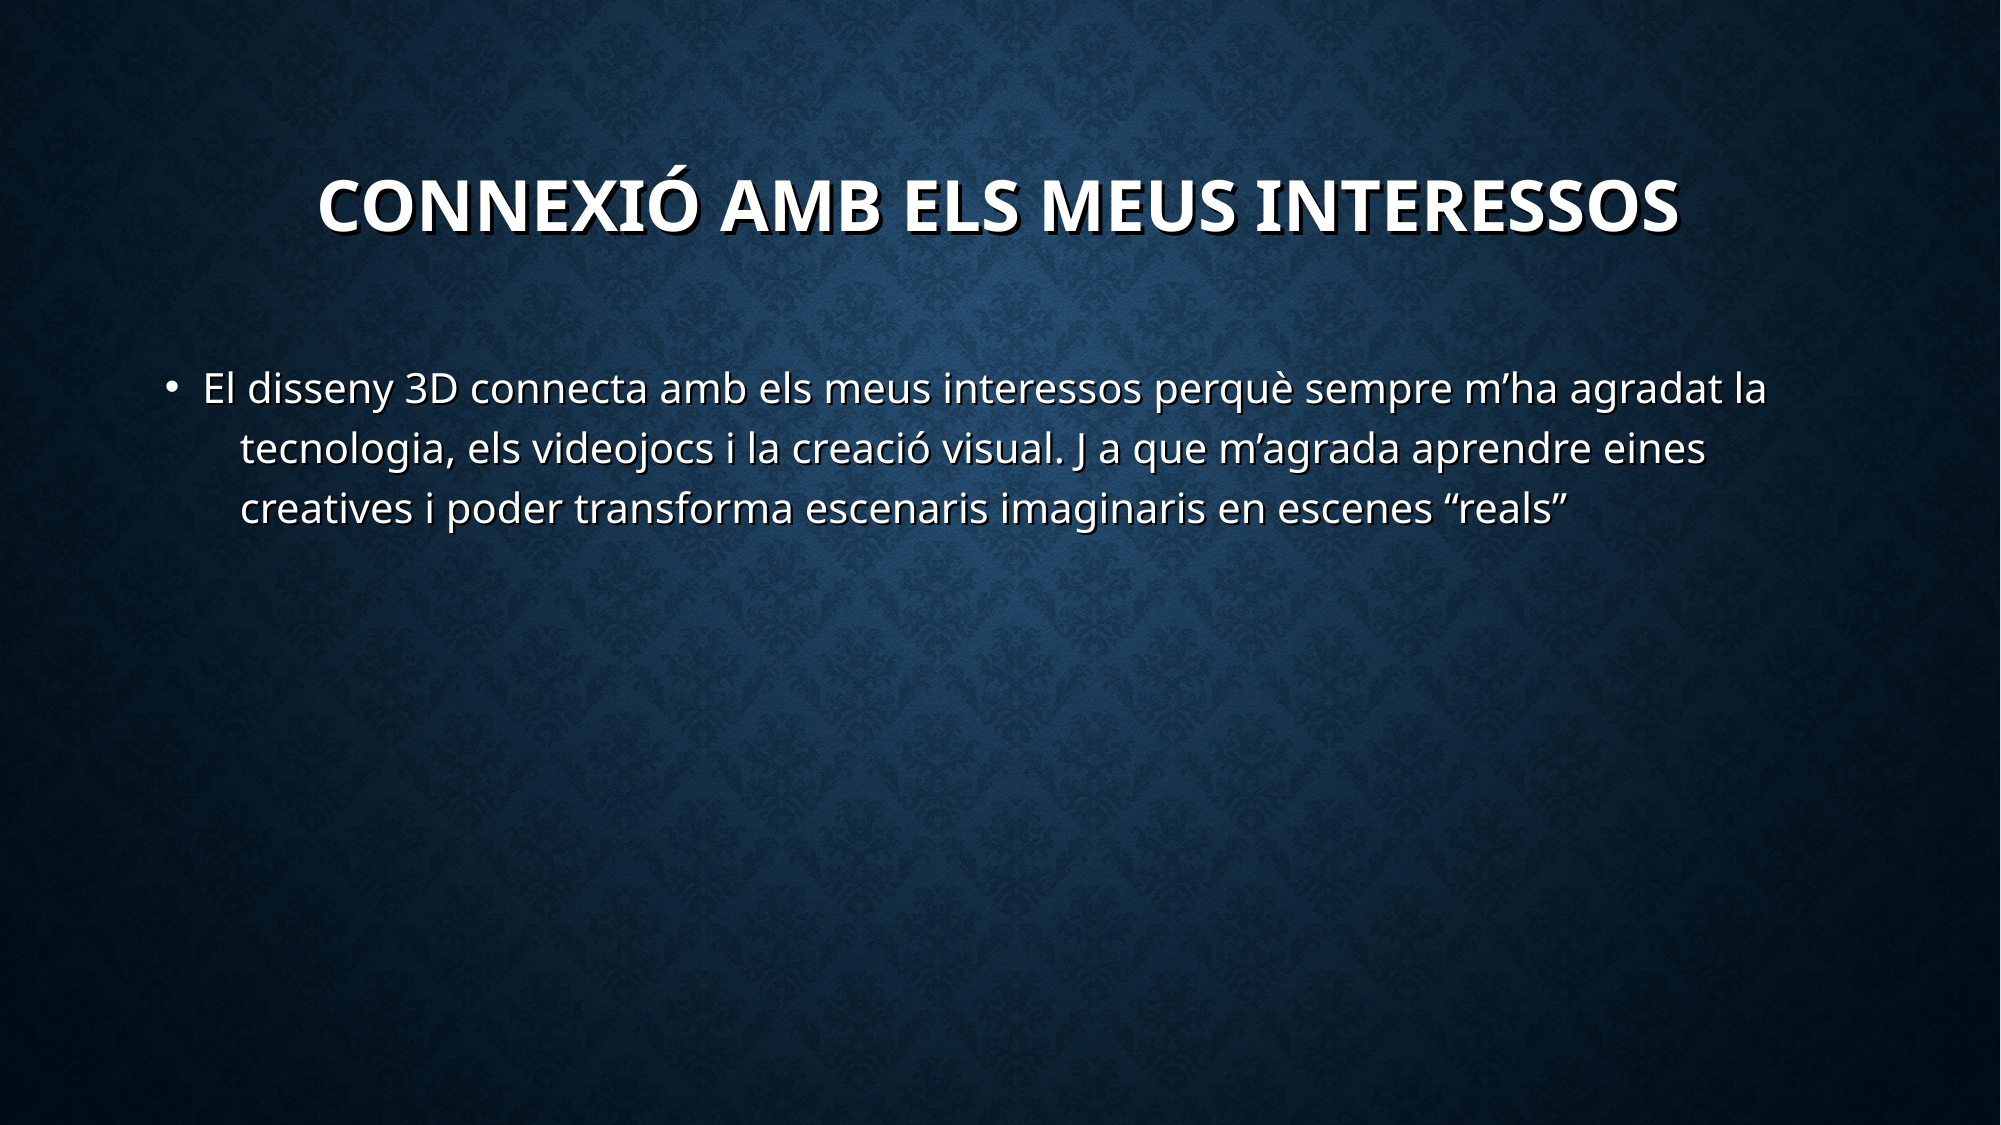

# Connexió amb els meus interessos
El disseny 3D connecta amb els meus interessos perquè sempre m’ha agradat la tecnologia, els videojocs i la creació visual. J a que m’agrada aprendre eines creatives i poder transforma escenaris imaginaris en escenes “reals”